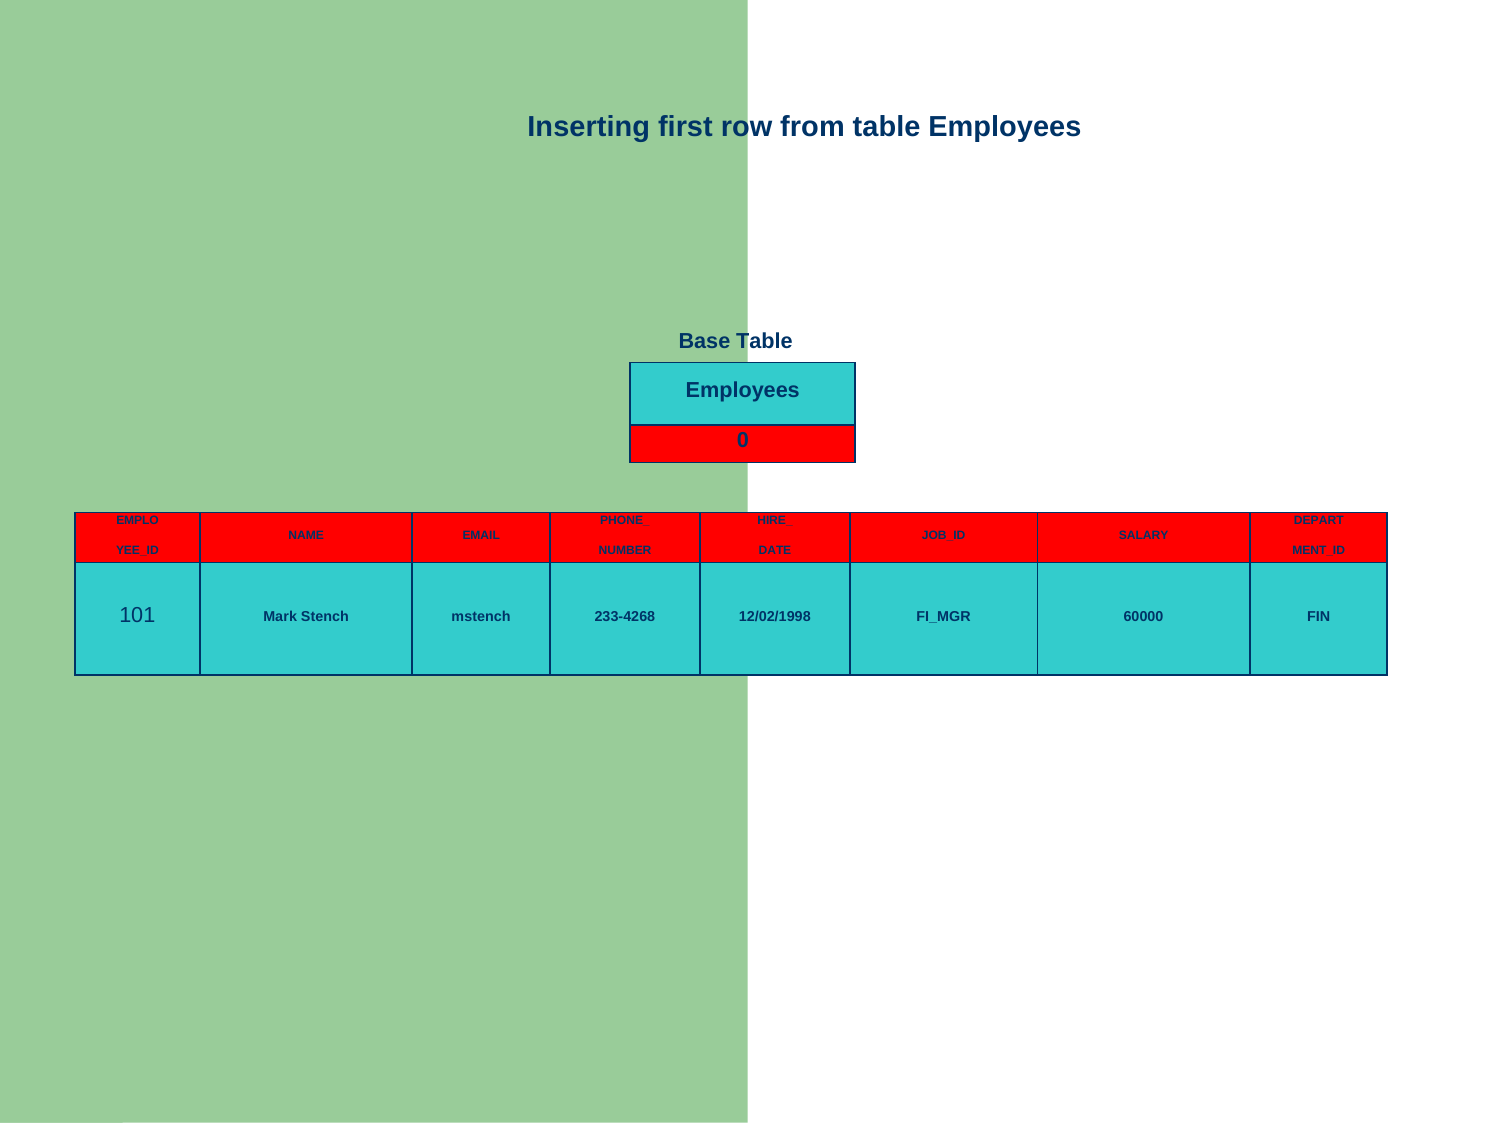

Inserting first row from table Employees
Base Table
Employees
0
EMPLO
YEE_ID
NAME
EMAIL
PHONE_
NUMBER
HIRE_
DATE
JOB_ID
SALARY
DEPART
MENT_ID
101
Mark Stench
mstench
233-4268
12/02/1998
FI_MGR
60000
FIN